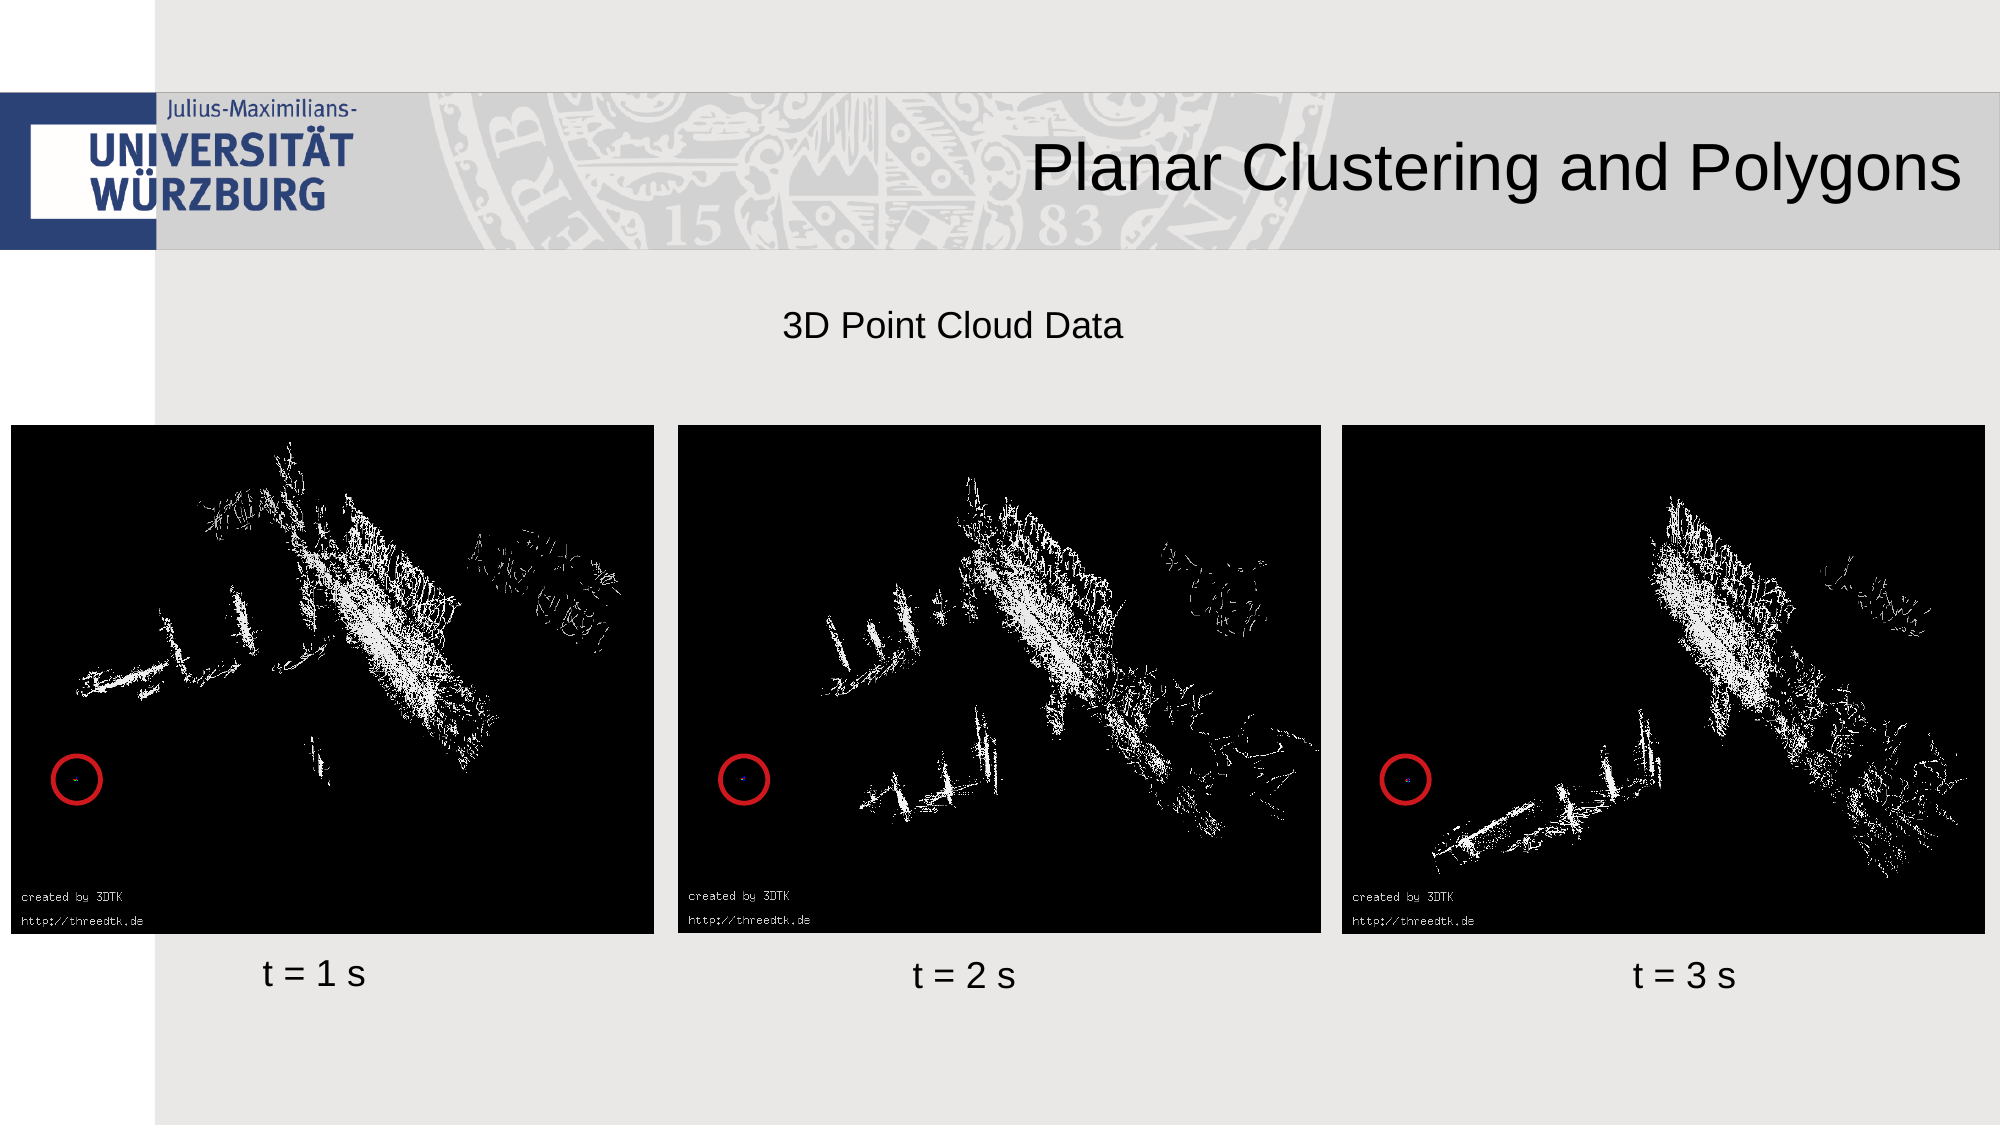

Planar Clustering and Polygons
3D Point Cloud Data
t = 1 s
t = 2 s
t = 3 s